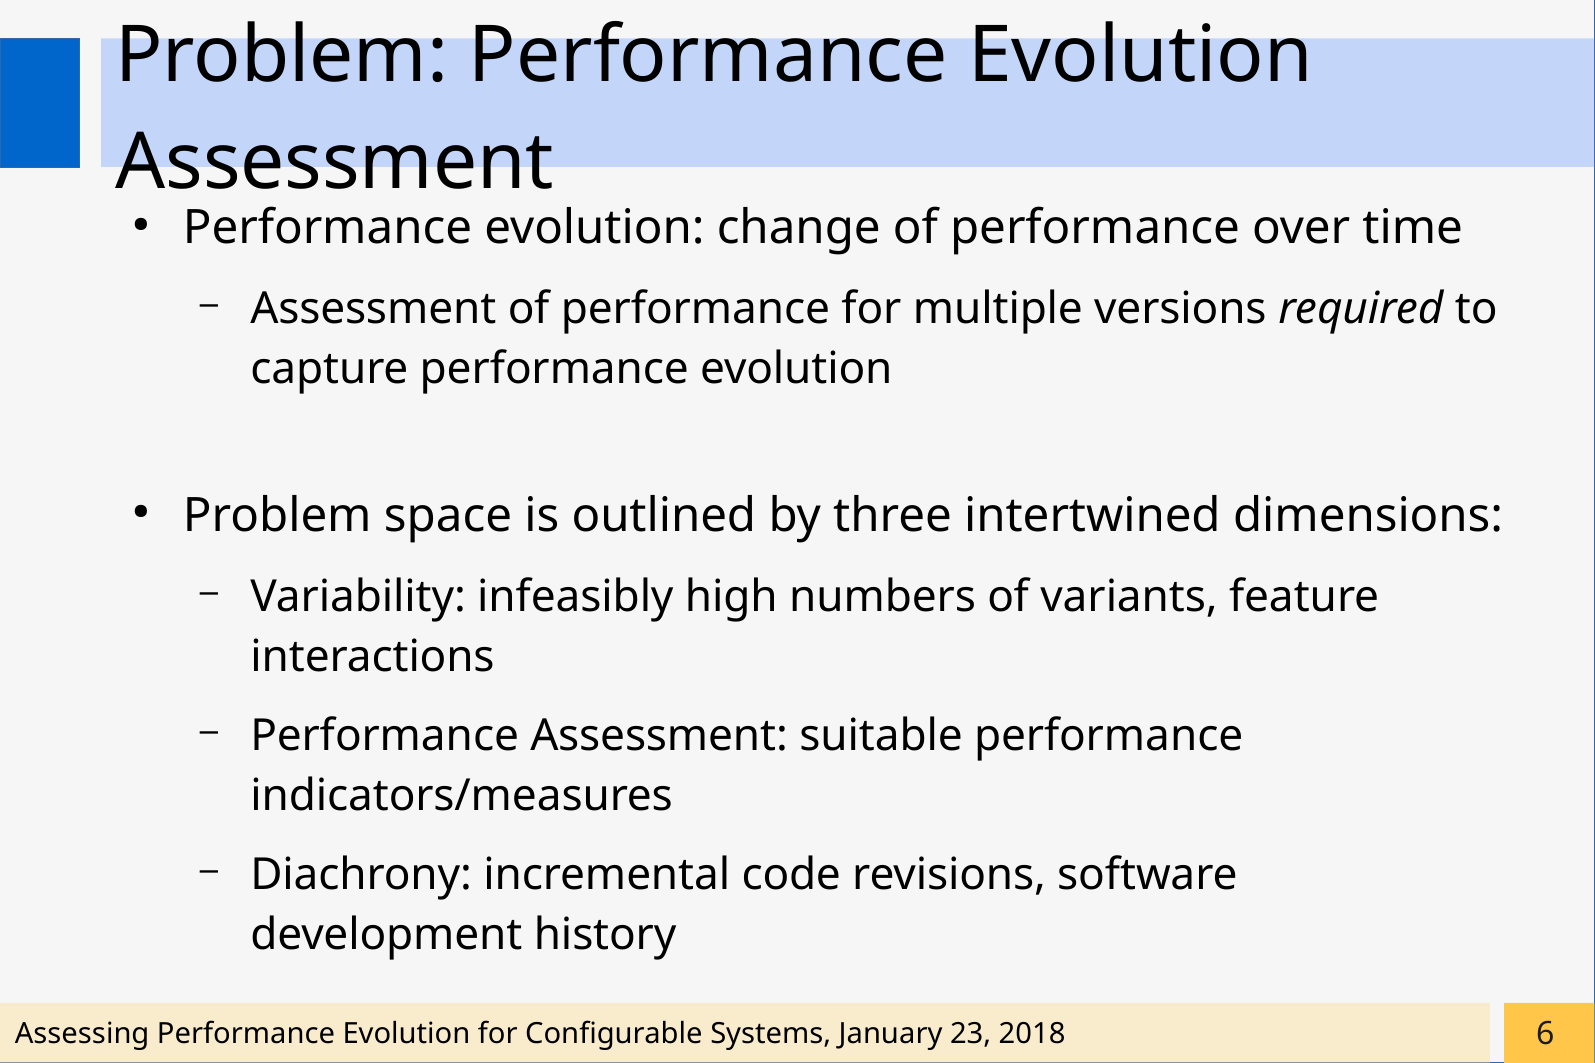

# Problem: Performance Evolution Assessment
Performance evolution: change of performance over time
Assessment of performance for multiple versions required to capture performance evolution
Problem space is outlined by three intertwined dimensions:
Variability: infeasibly high numbers of variants, feature interactions
Performance Assessment: suitable performance indicators/measures
Diachrony: incremental code revisions, software development history